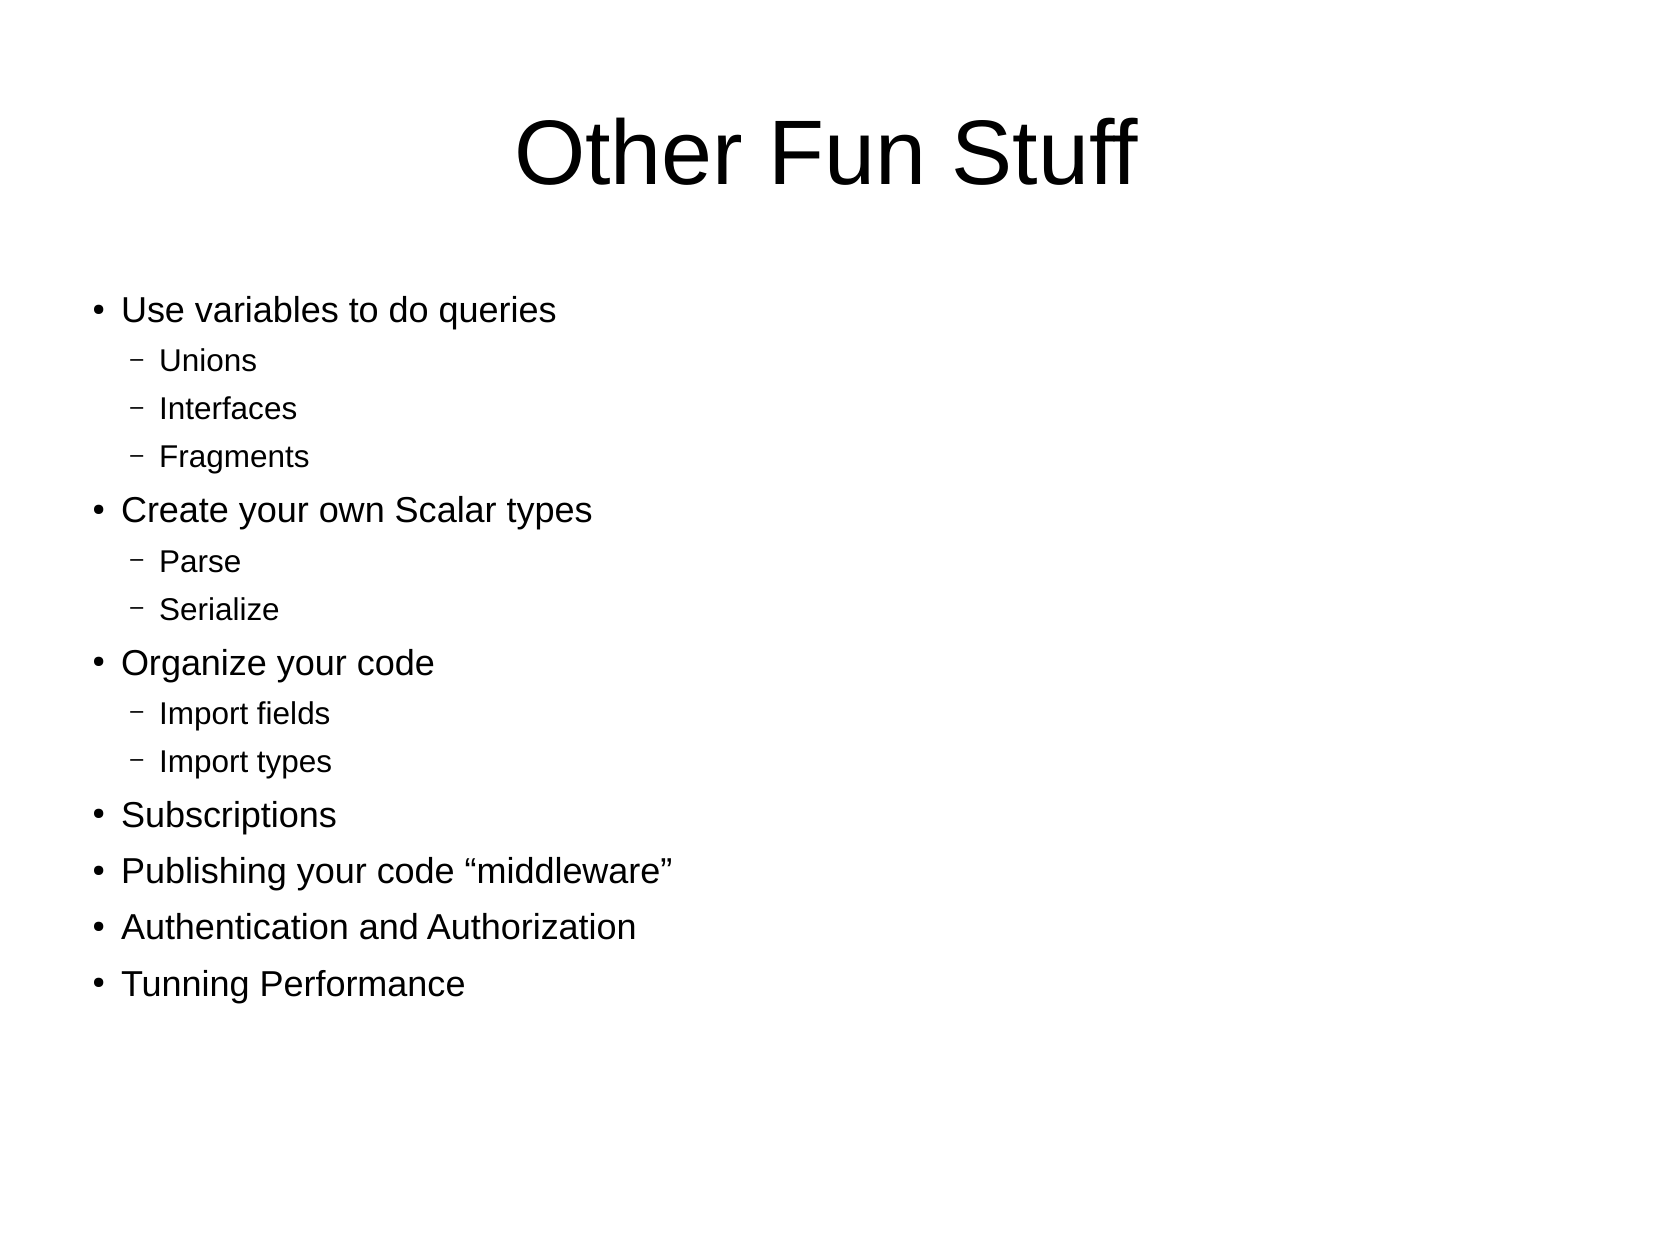

# Other Fun Stuff
Use variables to do queries
Unions
Interfaces
Fragments
Create your own Scalar types
Parse
Serialize
Organize your code
Import fields
Import types
Subscriptions
Publishing your code “middleware”
Authentication and Authorization
Tunning Performance